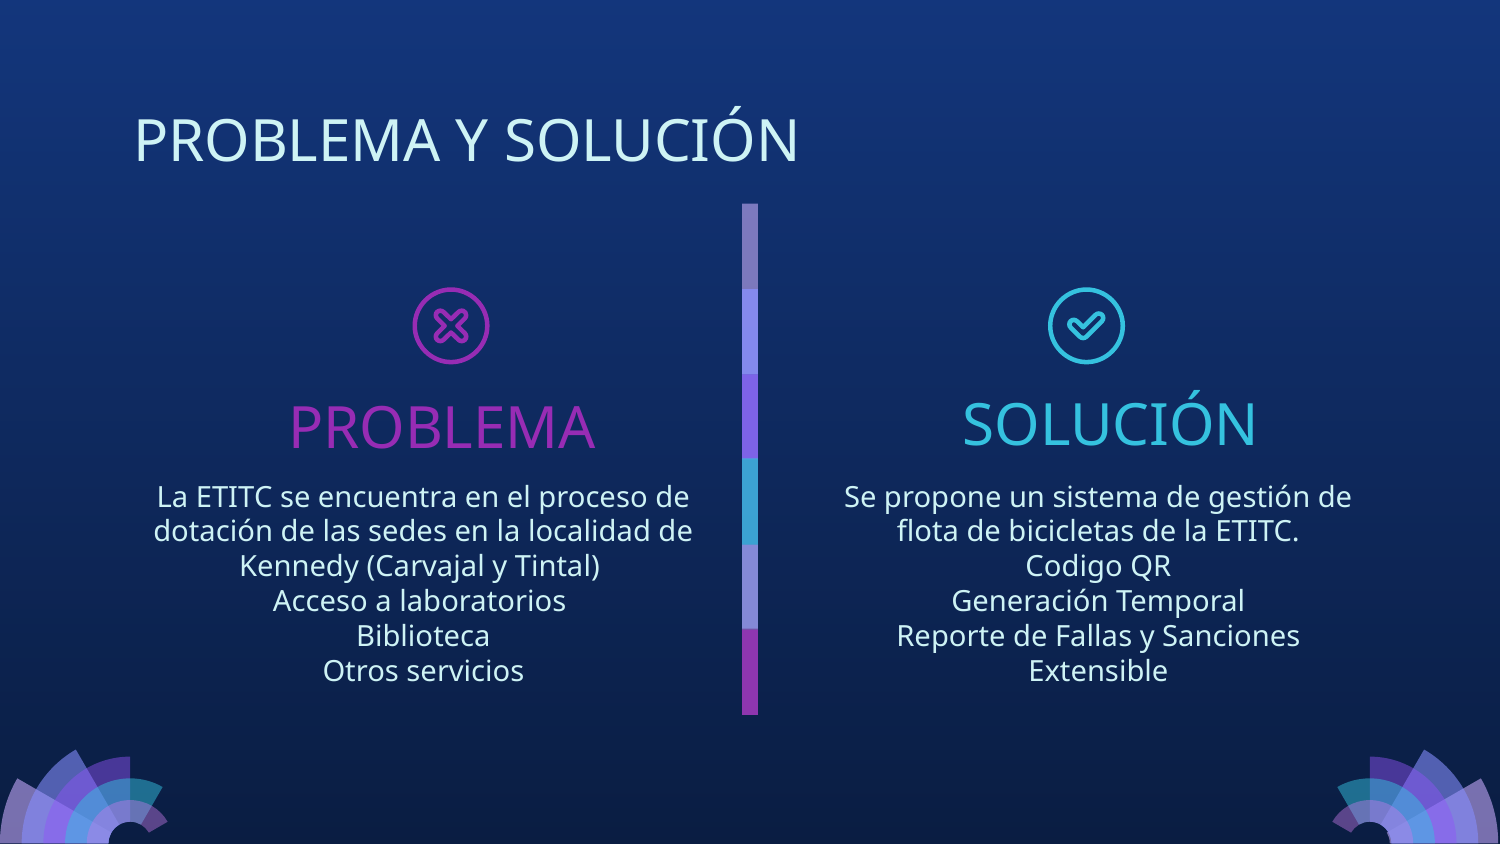

PROBLEMA Y SOLUCIÓN
# SOLUCIÓN
PROBLEMA
La ETITC se encuentra en el proceso de dotación de las sedes en la localidad de Kennedy (Carvajal y Tintal)
Acceso a laboratorios
Biblioteca
Otros servicios
Se propone un sistema de gestión de flota de bicicletas de la ETITC.
Codigo QR
Generación Temporal
Reporte de Fallas y Sanciones
Extensible